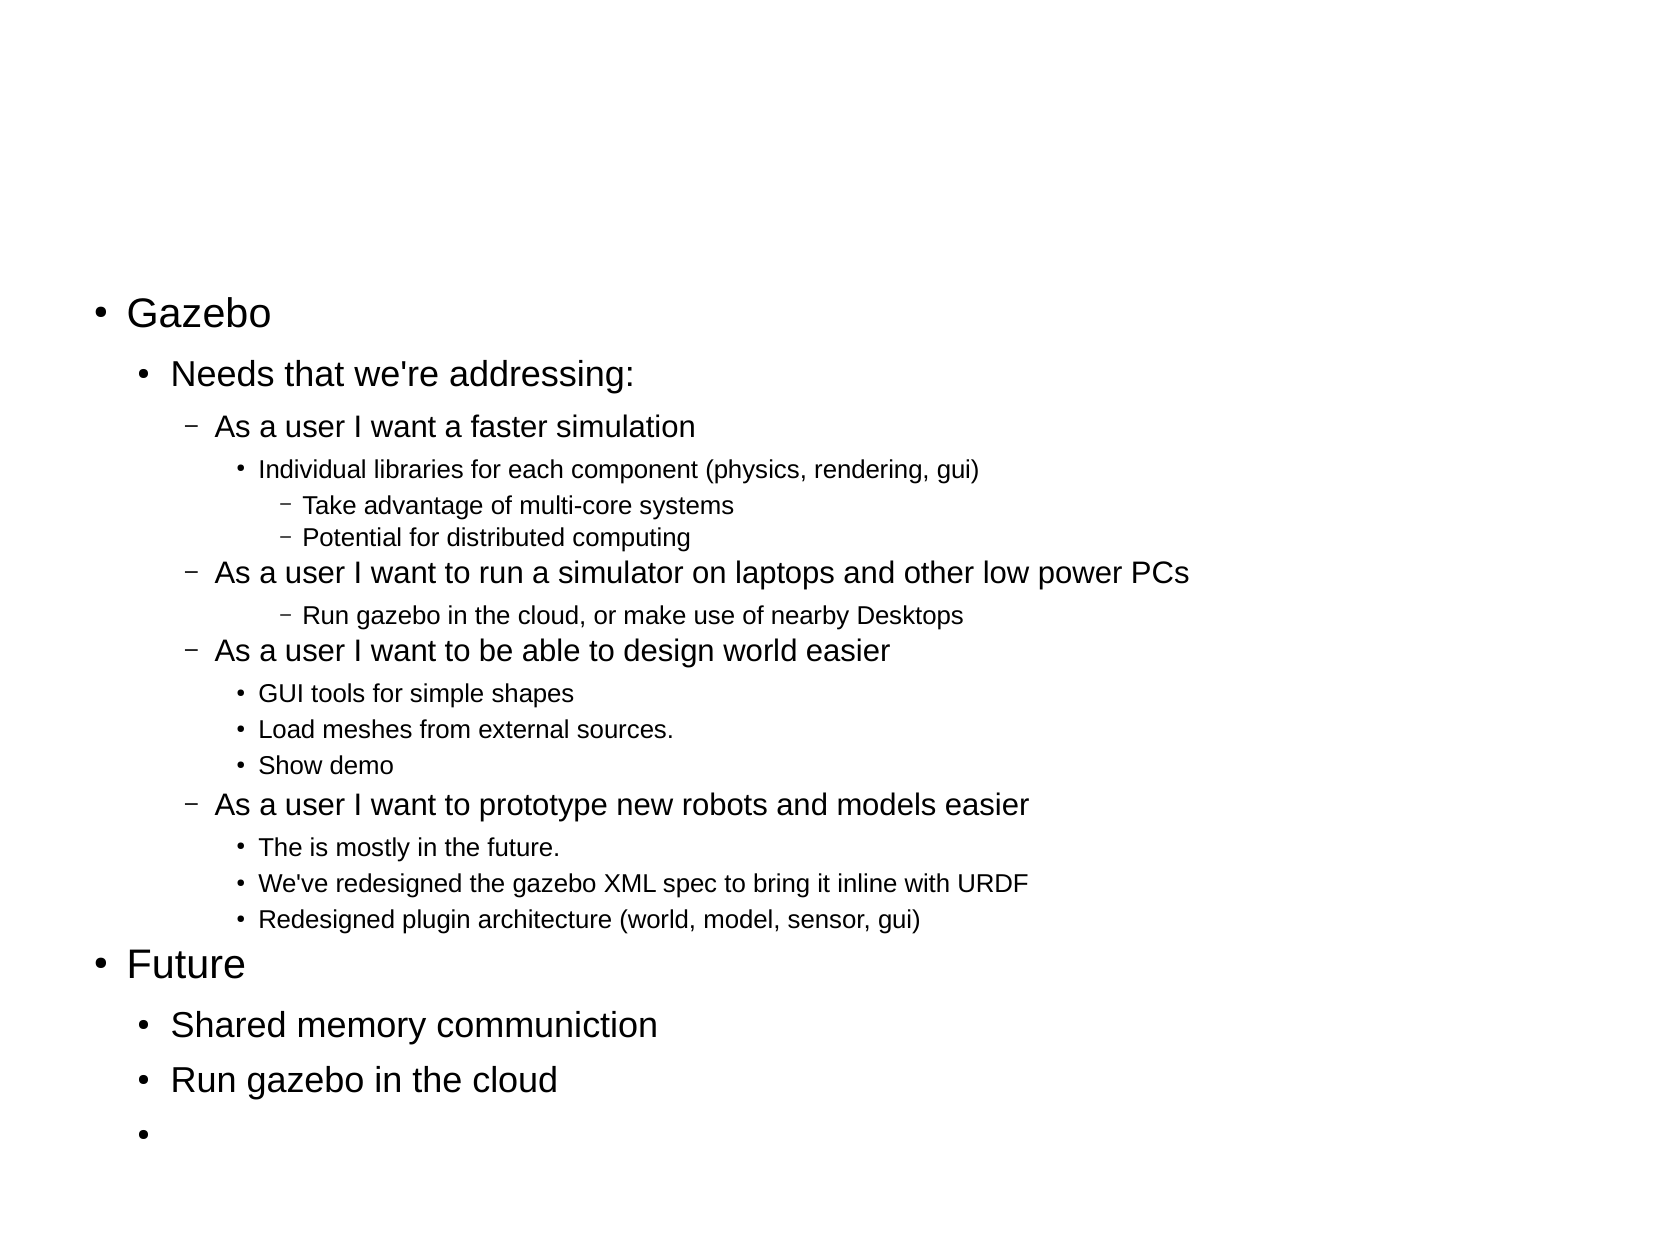

#
Gazebo
Needs that we're addressing:
As a user I want a faster simulation
Individual libraries for each component (physics, rendering, gui)
Take advantage of multi-core systems
Potential for distributed computing
As a user I want to run a simulator on laptops and other low power PCs
Run gazebo in the cloud, or make use of nearby Desktops
As a user I want to be able to design world easier
GUI tools for simple shapes
Load meshes from external sources.
Show demo
As a user I want to prototype new robots and models easier
The is mostly in the future.
We've redesigned the gazebo XML spec to bring it inline with URDF
Redesigned plugin architecture (world, model, sensor, gui)
Future
Shared memory communiction
Run gazebo in the cloud